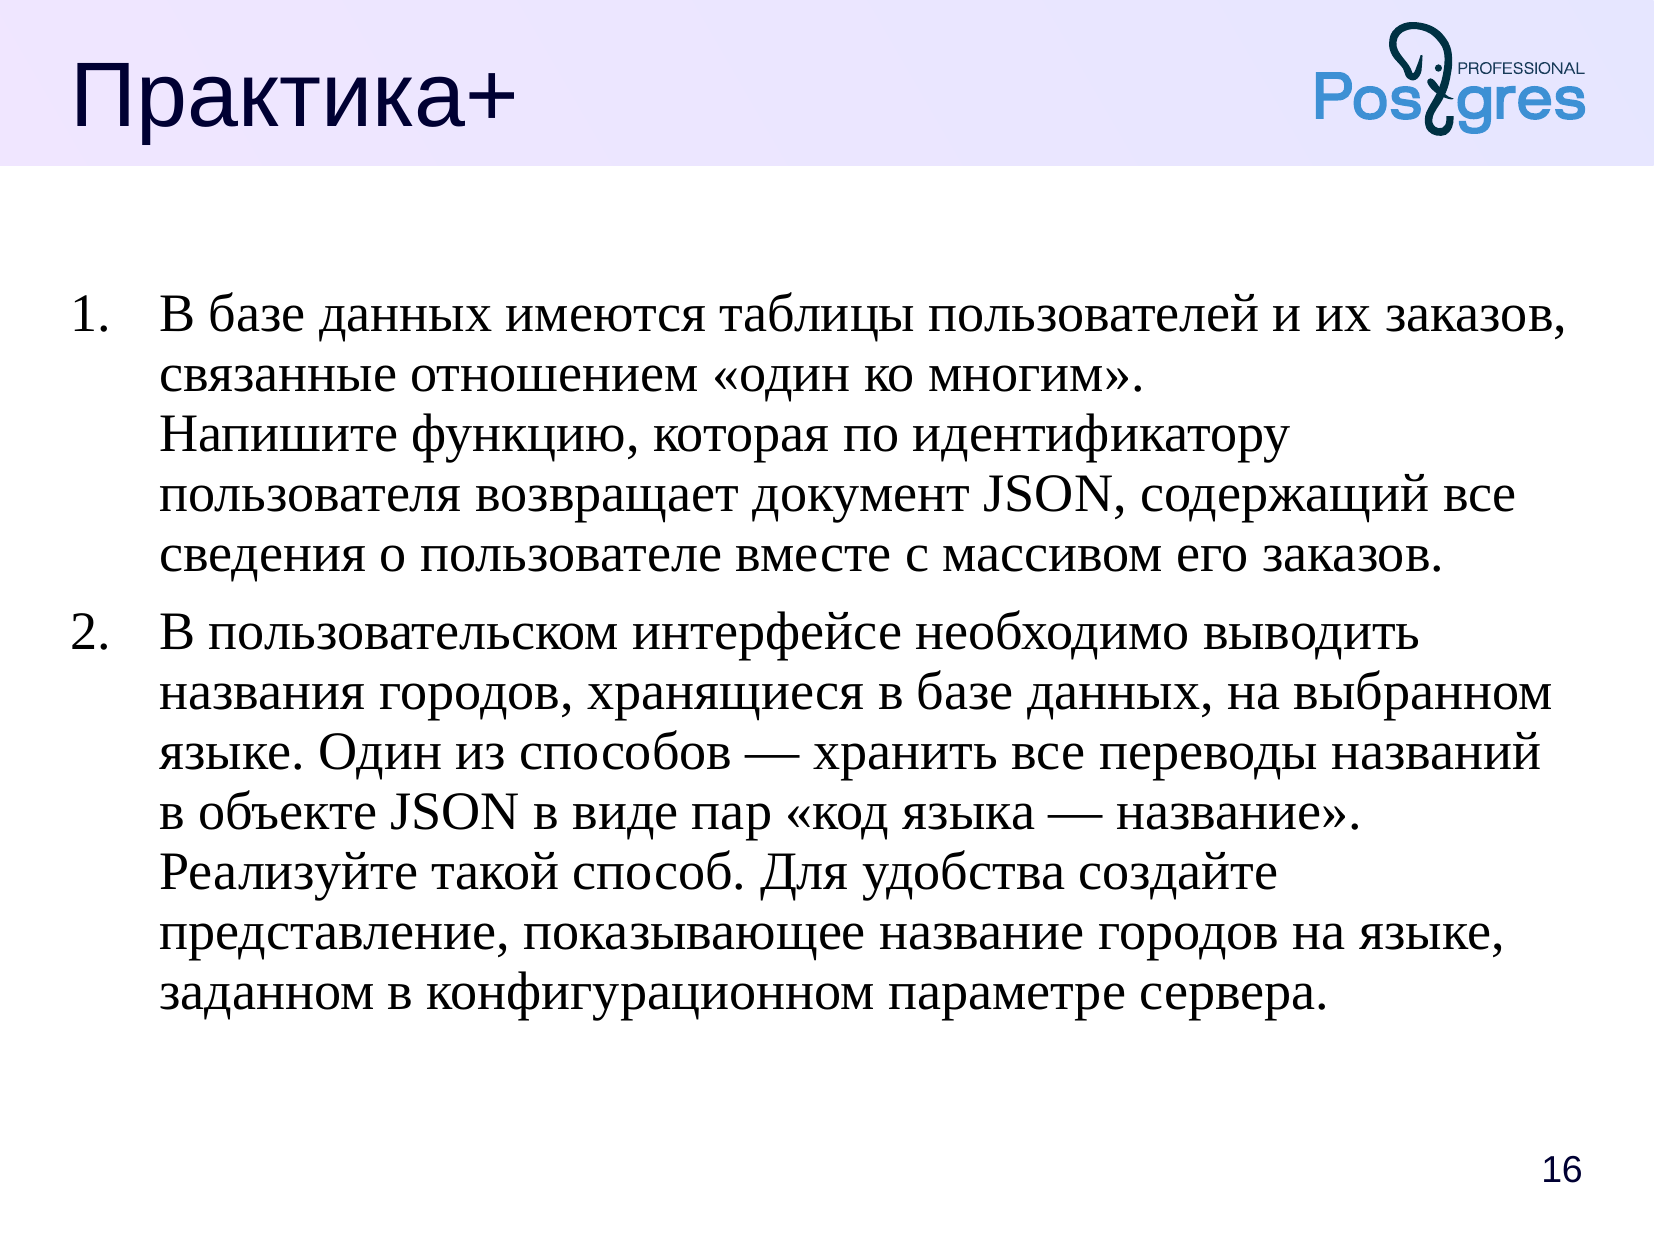

# Практика+
В базе данных имеются таблицы пользователей и их заказов, связанные отношением «один ко многим».
Напишите функцию, которая по идентификатору пользователя возвращает документ JSON, содержащий все сведения о пользователе вместе с массивом его заказов.
В пользовательском интерфейсе необходимо выводить названия городов, хранящиеся в базе данных, на выбранном языке. Один из способов — хранить все переводы названий
в объекте JSON в виде пар «код языка — название».
Реализуйте такой способ. Для удобства создайте представление, показывающее название городов на языке, заданном в конфигурационном параметре сервера.